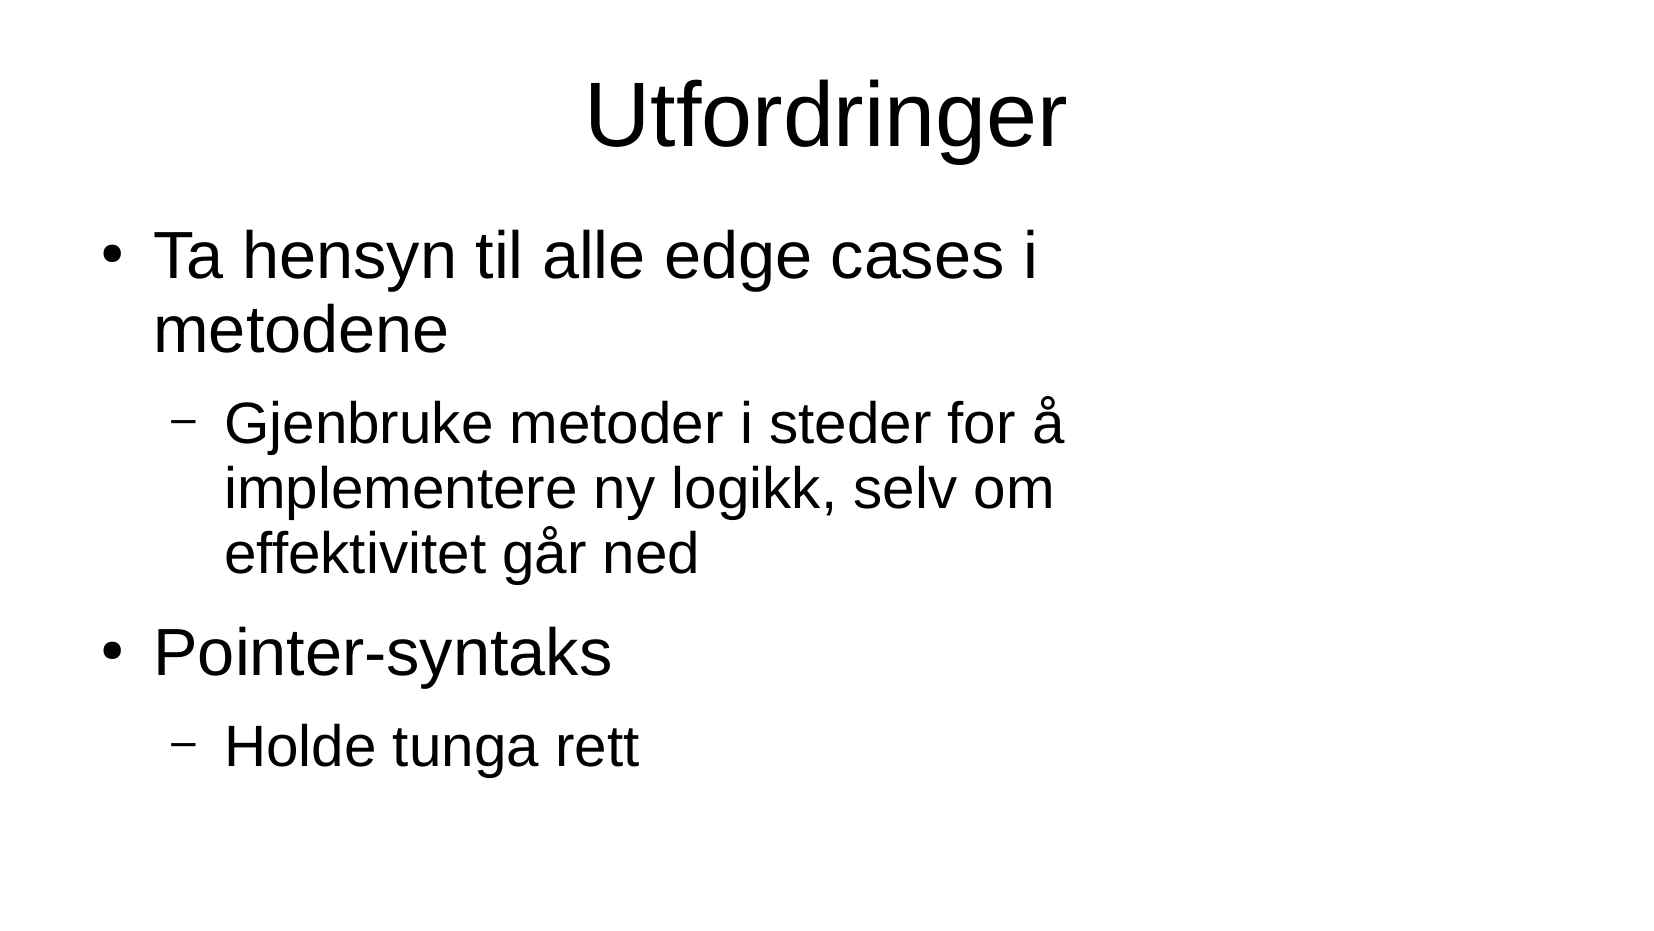

# Utfordringer
Ta hensyn til alle edge cases i metodene
Gjenbruke metoder i steder for å implementere ny logikk, selv om effektivitet går ned
Pointer-syntaks
Holde tunga rett